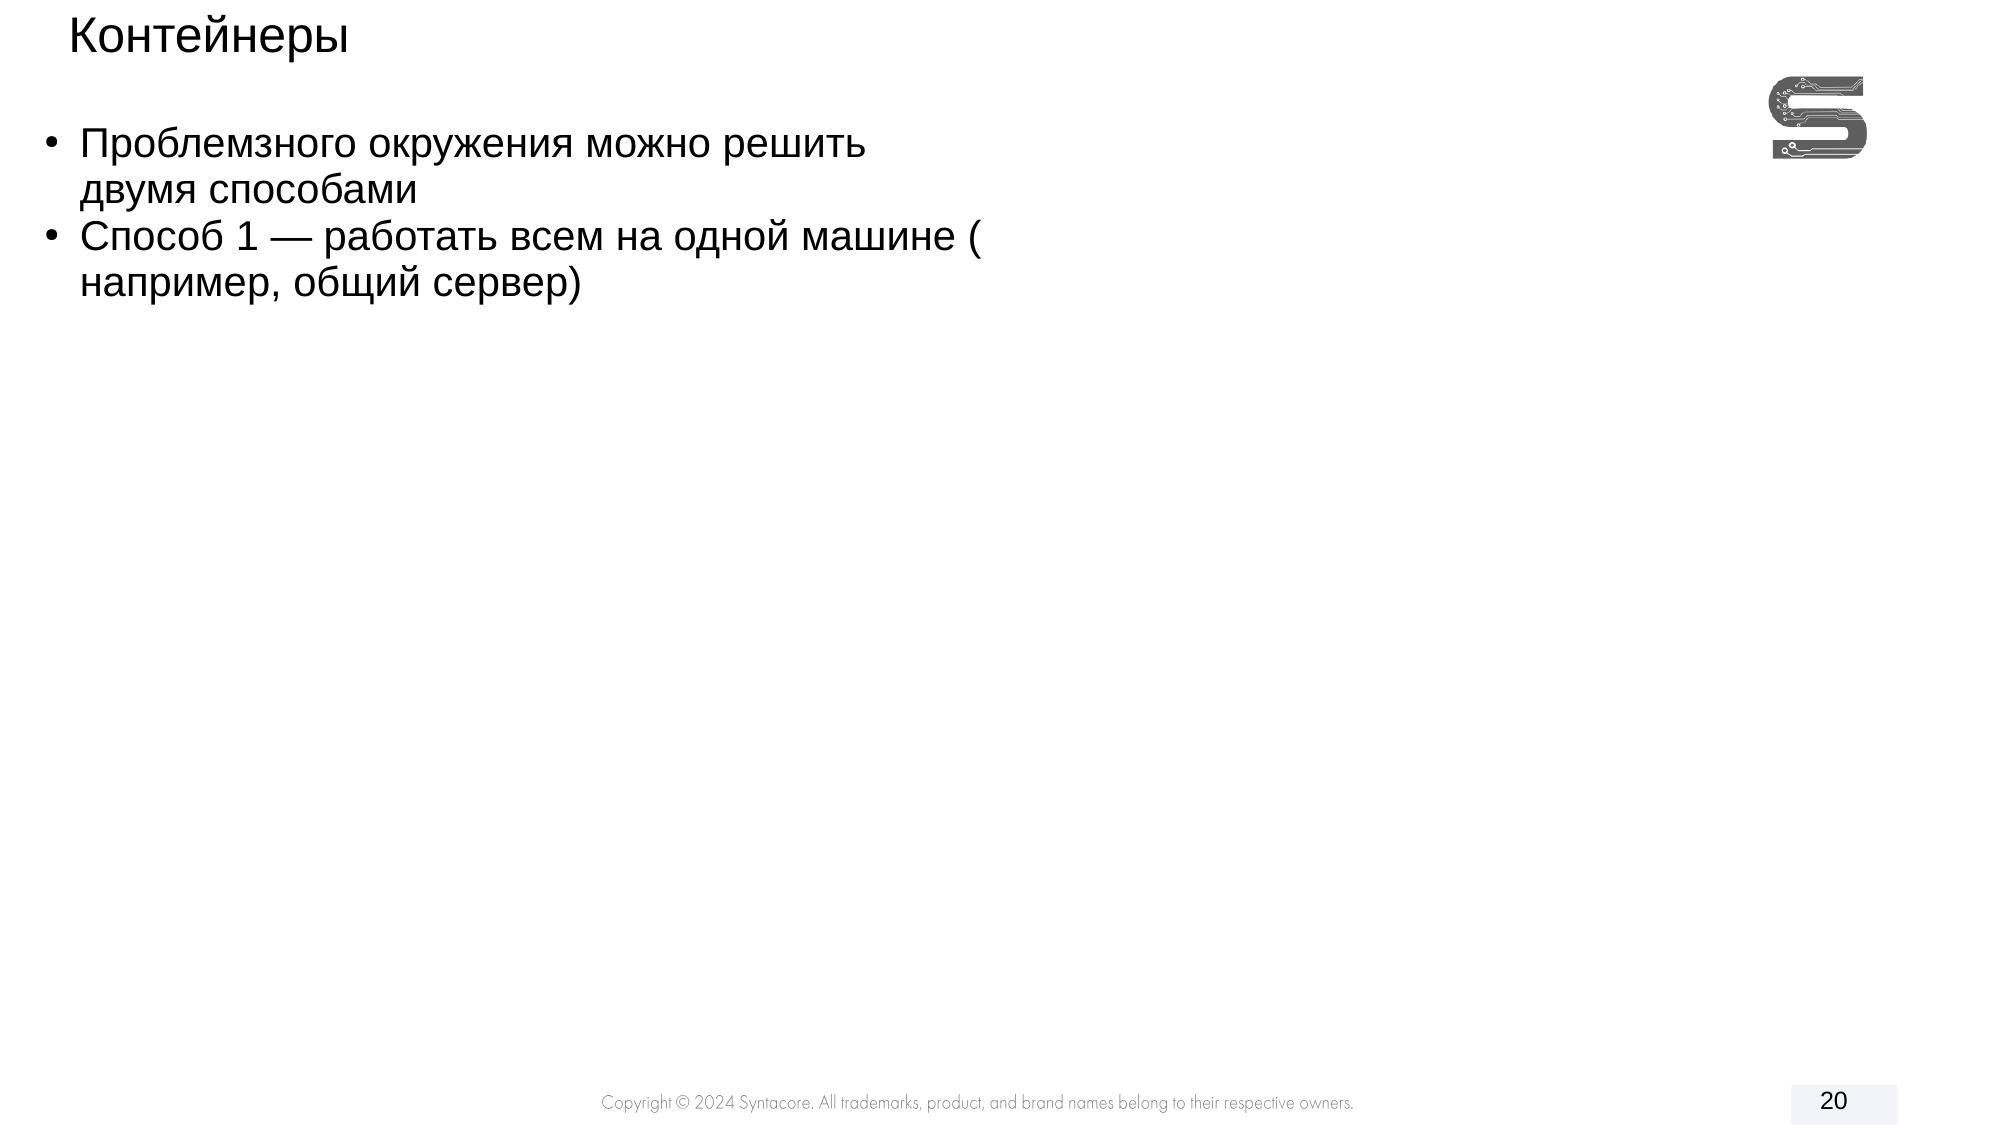

Контейнеры
Проблемзного окружения можно решить двумя способами
Способ 1 — работать всем на одной машине ( например, общий сервер)